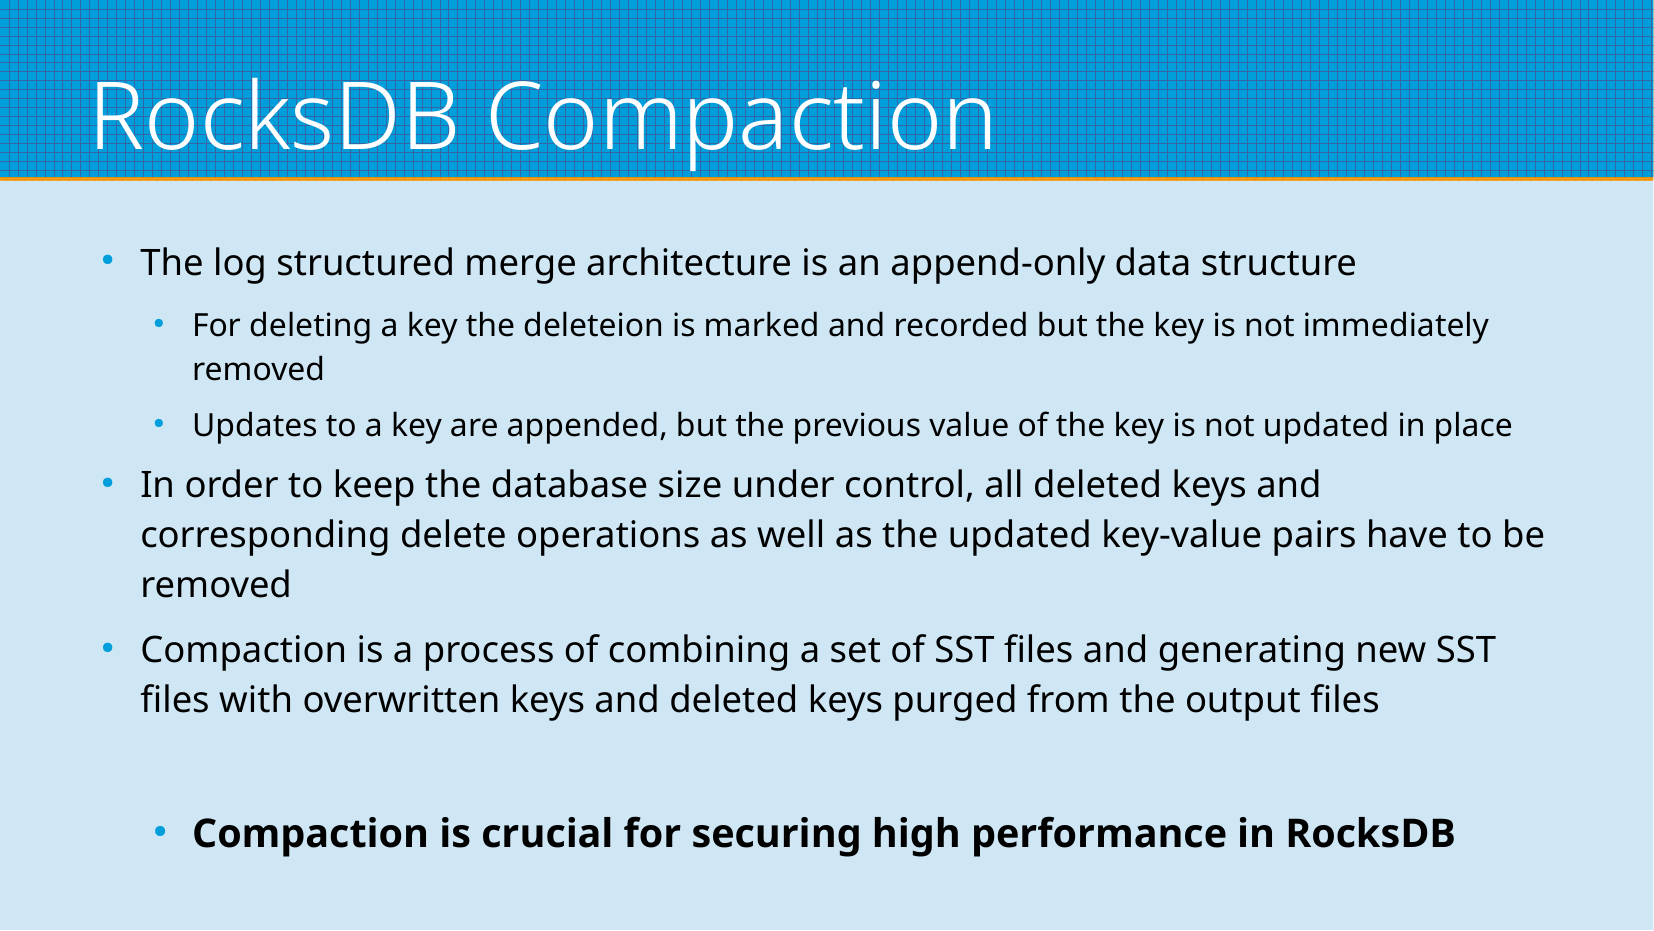

# RocksDB Compaction
The log structured merge architecture is an append-only data structure
For deleting a key the deleteion is marked and recorded but the key is not immediately removed
Updates to a key are appended, but the previous value of the key is not updated in place
In order to keep the database size under control, all deleted keys and corresponding delete operations as well as the updated key-value pairs have to be removed
Compaction is a process of combining a set of SST files and generating new SST files with overwritten keys and deleted keys purged from the output files
Compaction is crucial for securing high performance in RocksDB